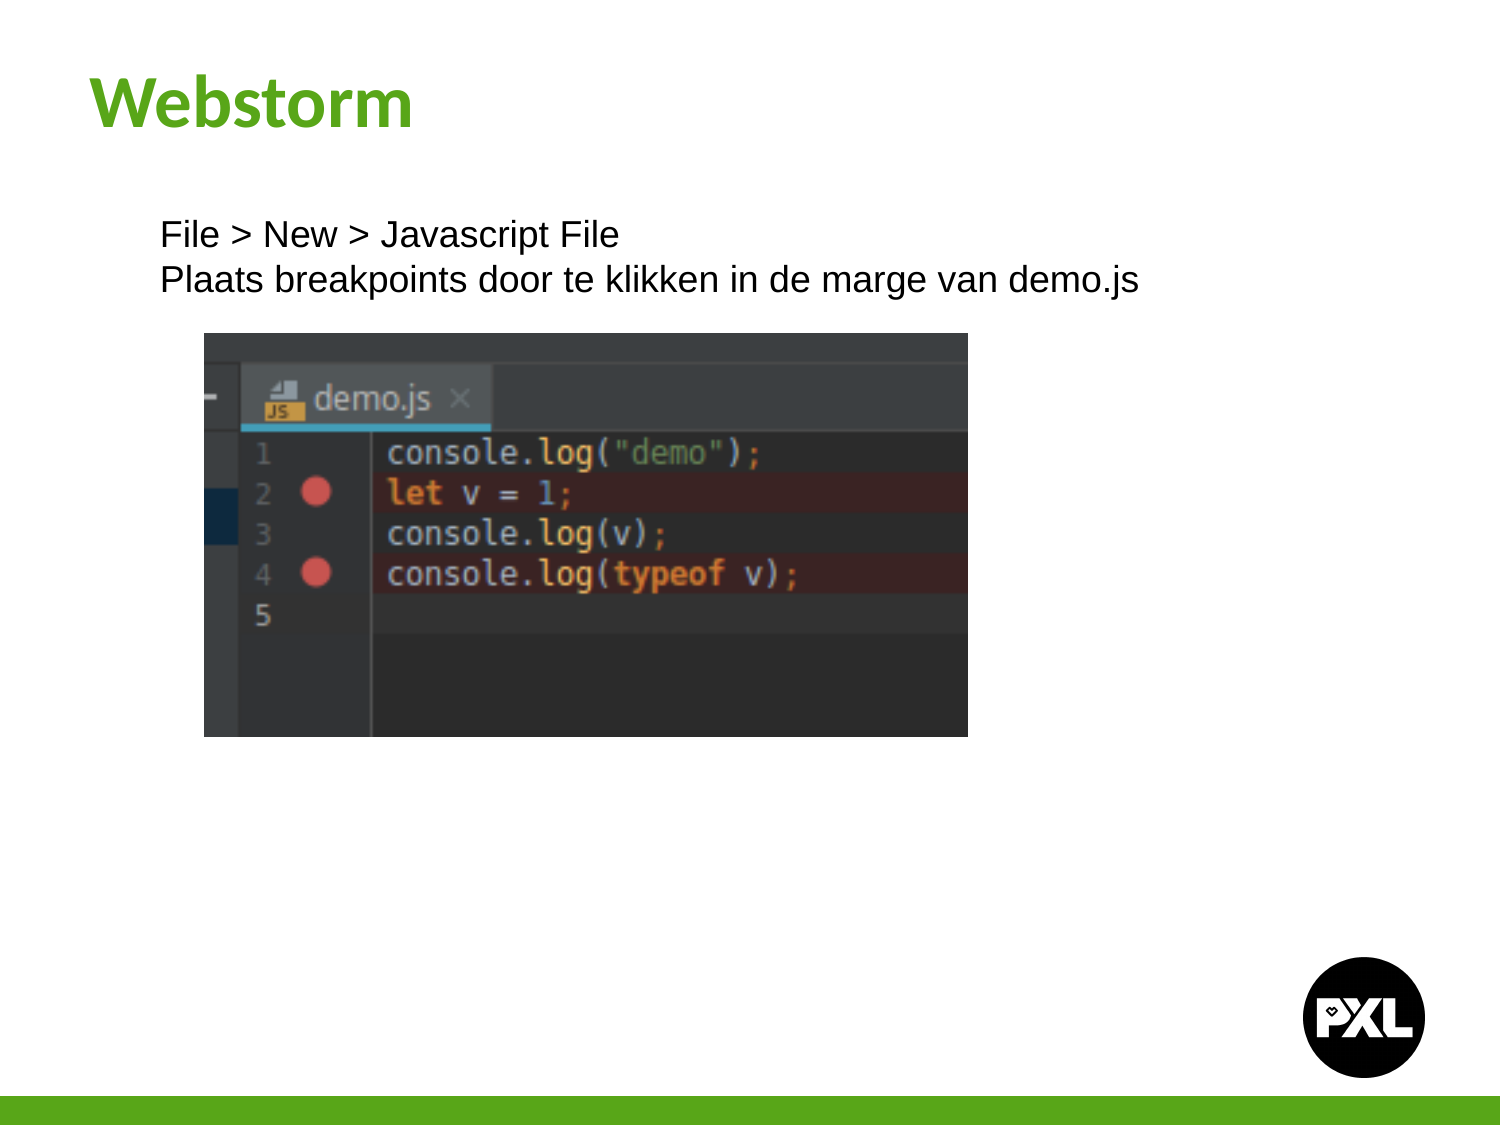

Webstorm
File > New > Javascript File
Plaats breakpoints door te klikken in de marge van demo.js